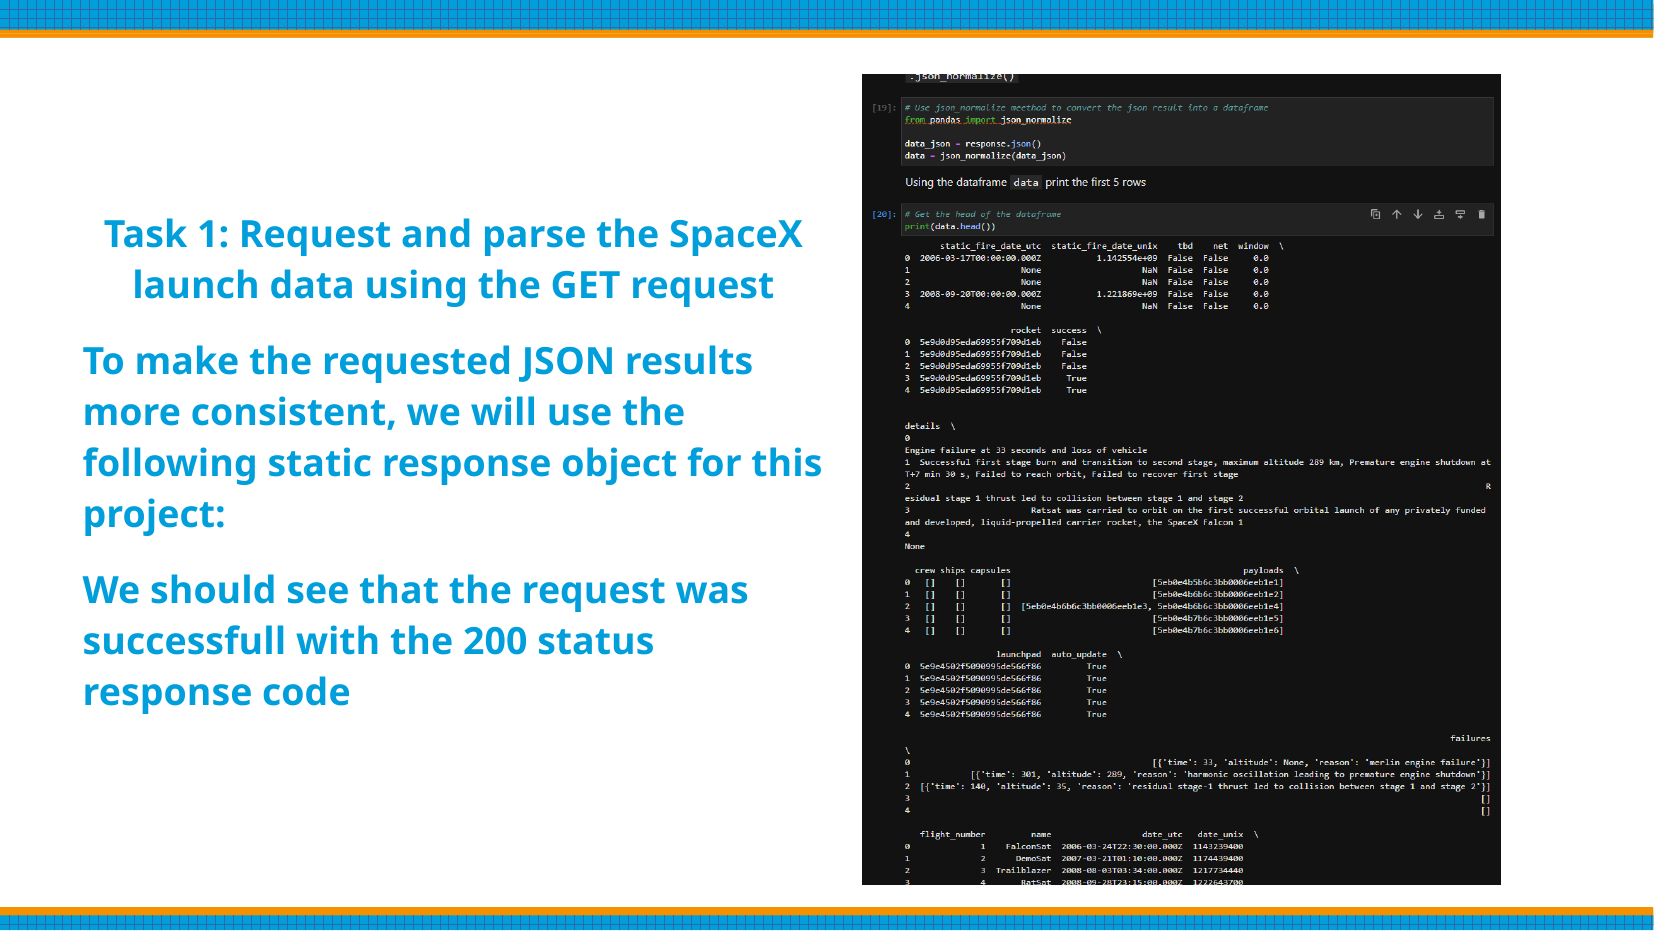

# Task 1: Request and parse the SpaceX launch data using the GET request
To make the requested JSON results more consistent, we will use the following static response object for this project:
We should see that the request was successfull with the 200 status response code